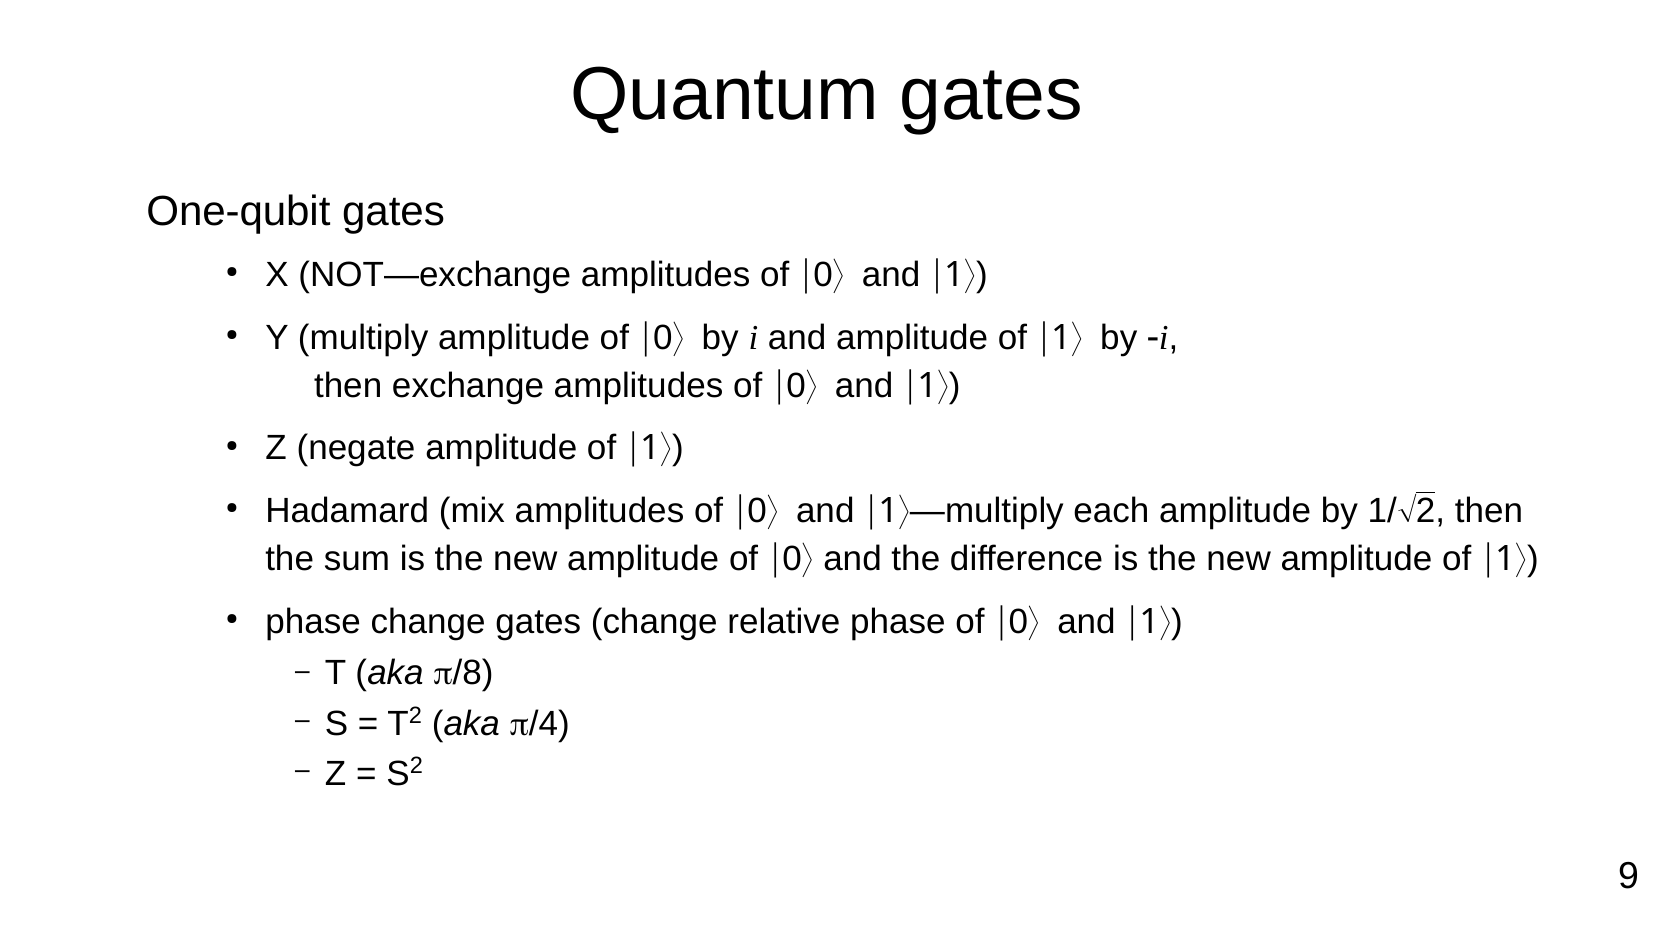

# Quantum gates
One-qubit gates
X (NOT—exchange amplitudes of |0 and |1)
Y (multiply amplitude of |0 by i and amplitude of |1 by -i,
 then exchange amplitudes of |0 and |1)
Z (negate amplitude of |1)
Hadamard (mix amplitudes of |0 and |1—multiply each amplitude by 1/2, then the sum is the new amplitude of |0 and the difference is the new amplitude of |1)
phase change gates (change relative phase of |0 and |1)
T (aka p/8)
S = T2 (aka p/4)
Z = S2